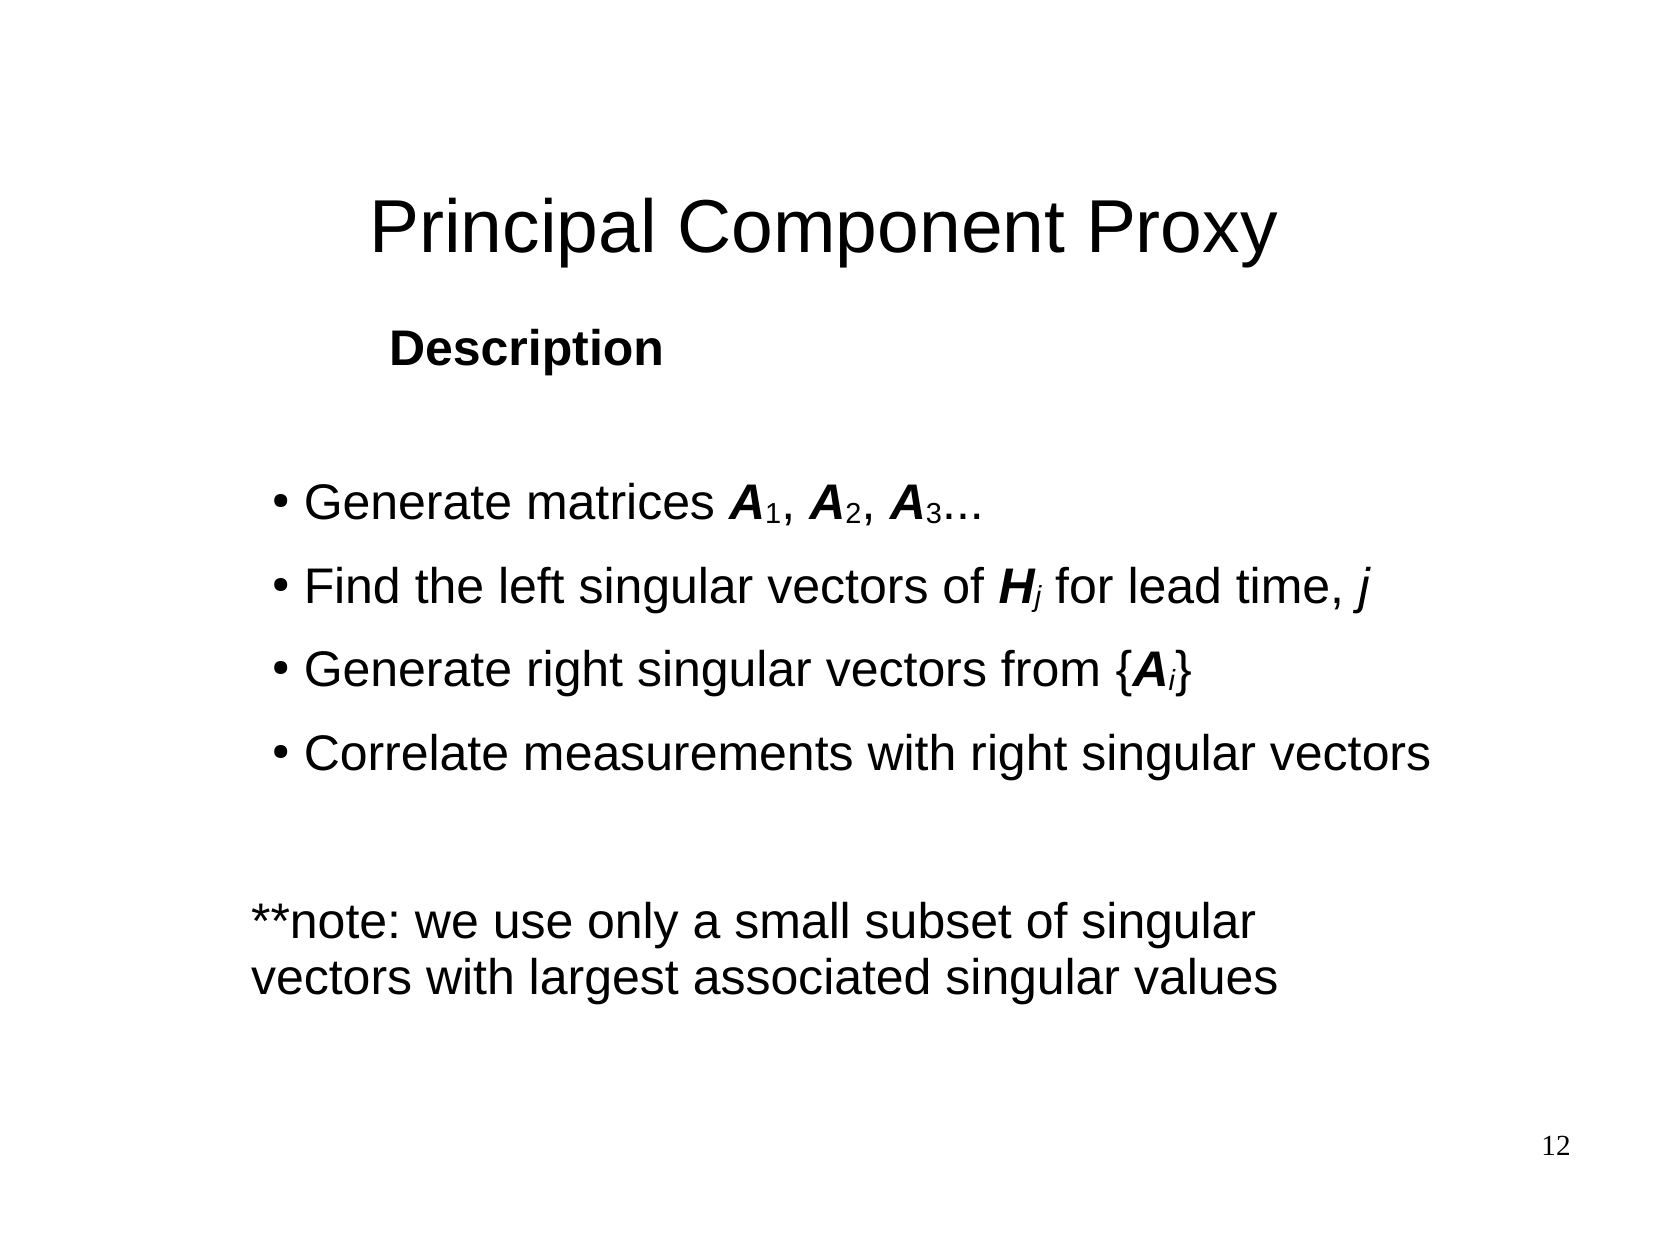

Principal Component Proxy
Description
 Generate matrices A1, A2, A3...
 Find the left singular vectors of Hj for lead time, j
 Generate right singular vectors from {Ai}
 Correlate measurements with right singular vectors
**note: we use only a small subset of singular vectors with largest associated singular values
12